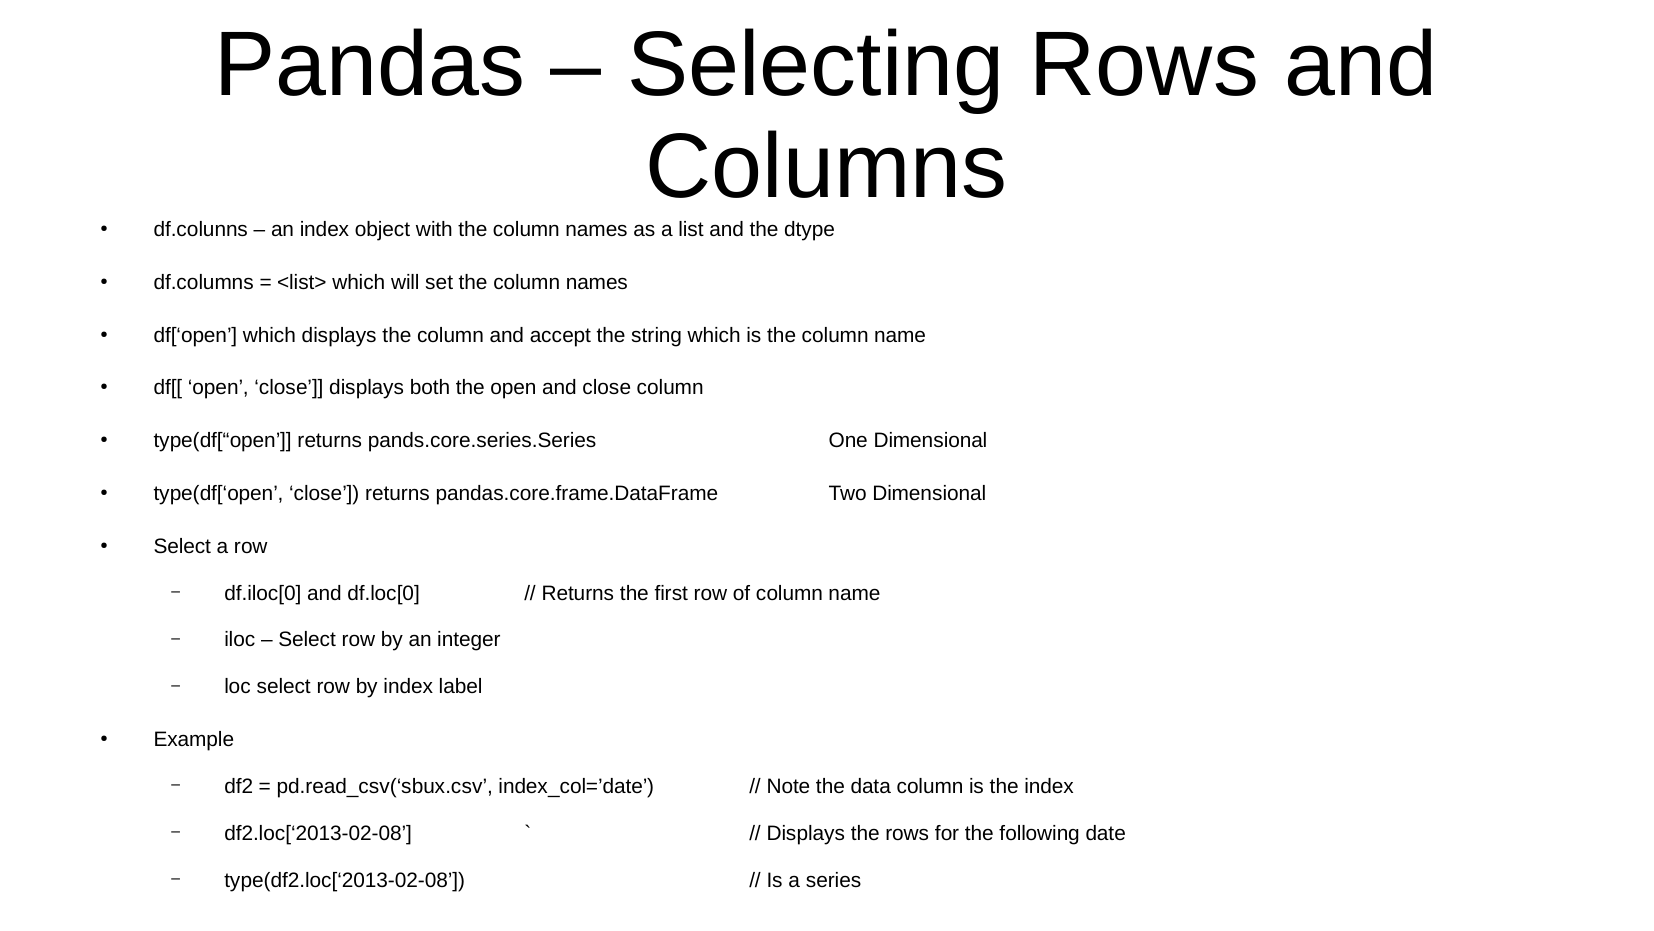

# Pandas – Selecting Rows and Columns
df.colunns – an index object with the column names as a list and the dtype
df.columns = <list> which will set the column names
df[‘open’] which displays the column and accept the string which is the column name
df[[ ‘open’, ‘close’]] displays both the open and close column
type(df[“open’]] returns pands.core.series.Series				One Dimensional
type(df[‘open’, ‘close’]) returns pandas.core.frame.DataFrame		Two Dimensional
Select a row
df.iloc[0] and df.loc[0]		// Returns the first row of column name
iloc – Select row by an integer
loc select row by index label
Example
df2 = pd.read_csv(‘sbux.csv’, index_col=’date’)		// Note the data column is the index
df2.loc[‘2013-02-08’]		`			// Displays the rows for the following date
type(df2.loc[‘2013-02-08’])				// Is a series